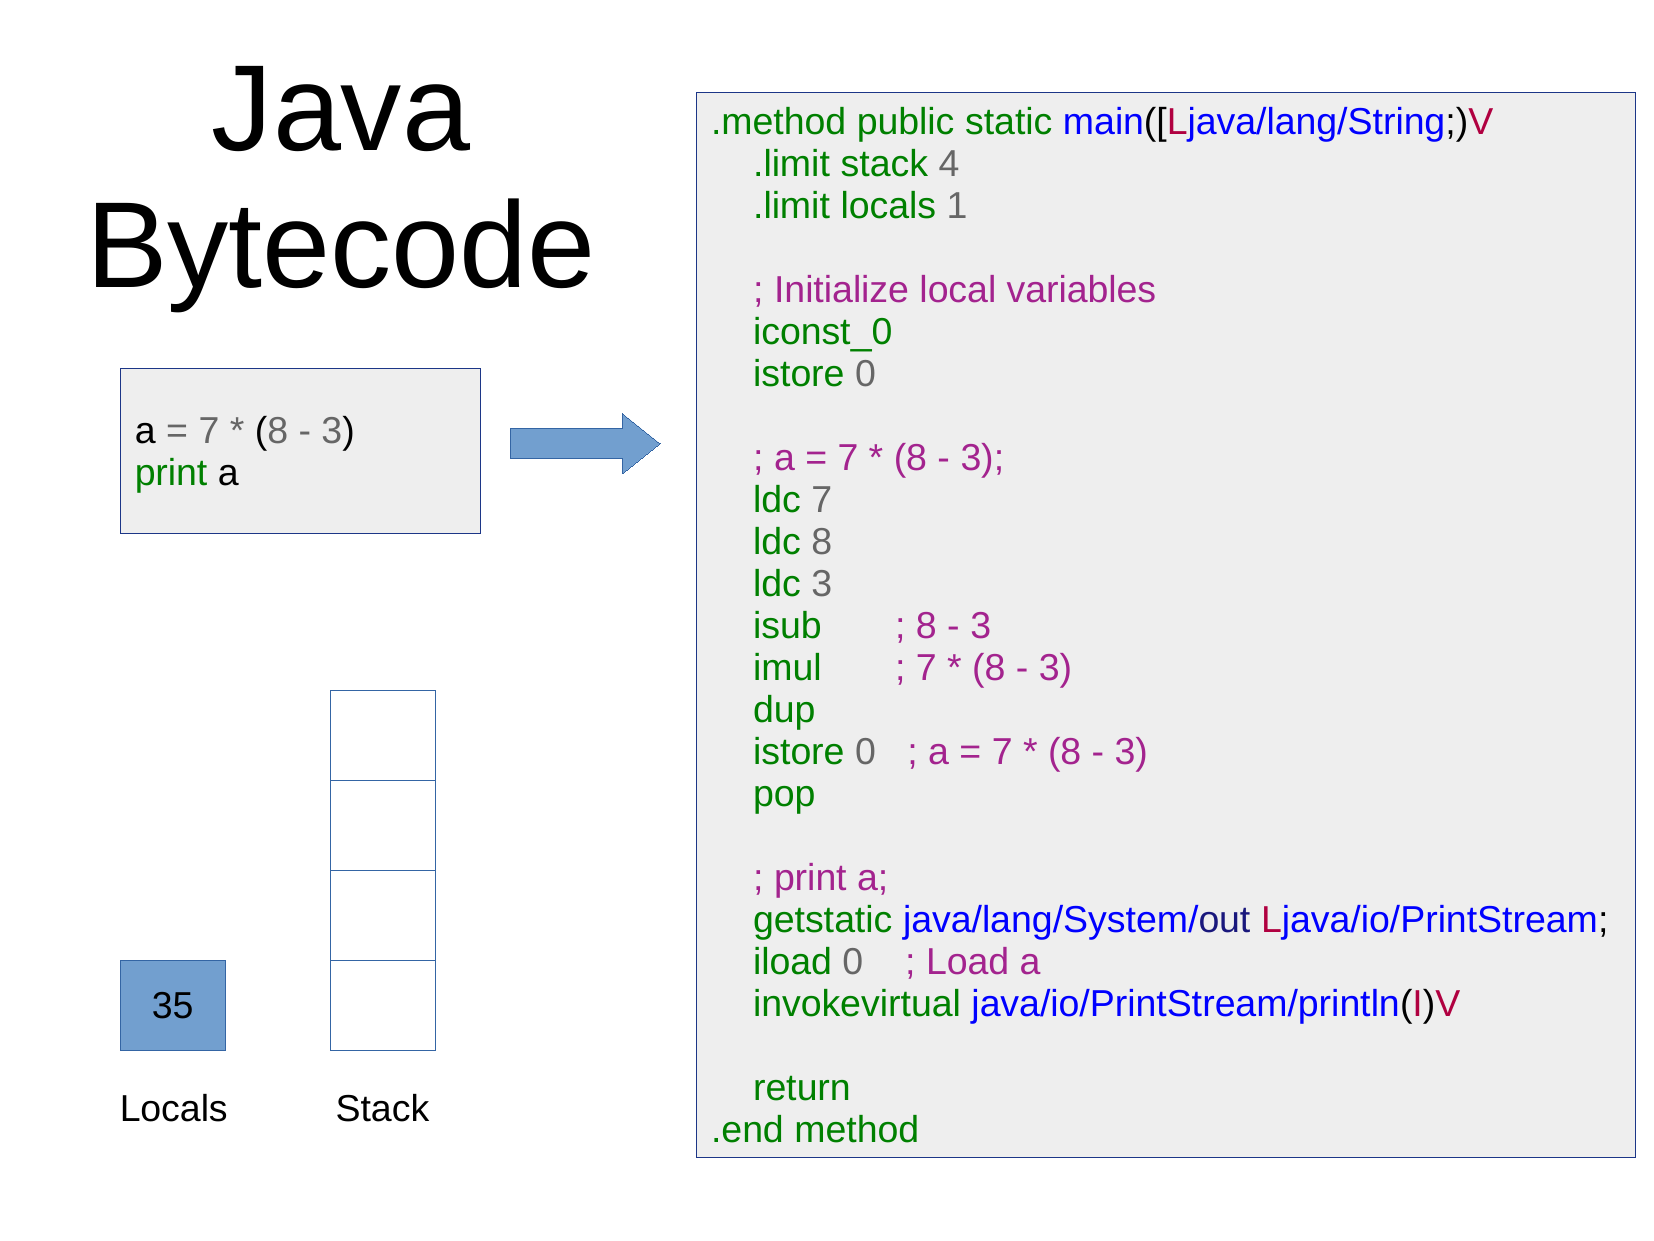

# Java Bytecode
.method public static main([Ljava/lang/String;)V
 .limit stack 4
 .limit locals 1
 ; Initialize local variables
 iconst_0
 istore 0
 ; a = 7 * (8 - 3);
 ldc 7
 ldc 8
 ldc 3
 isub ; 8 - 3
 imul ; 7 * (8 - 3)
 dup
 istore 0 ; a = 7 * (8 - 3)
 pop
 ; print a;
 getstatic java/lang/System/out Ljava/io/PrintStream;
 iload 0 ; Load a
 invokevirtual java/io/PrintStream/println(I)V
 return
.end method
a = 7 * (8 - 3)
print a
35
Locals
Stack